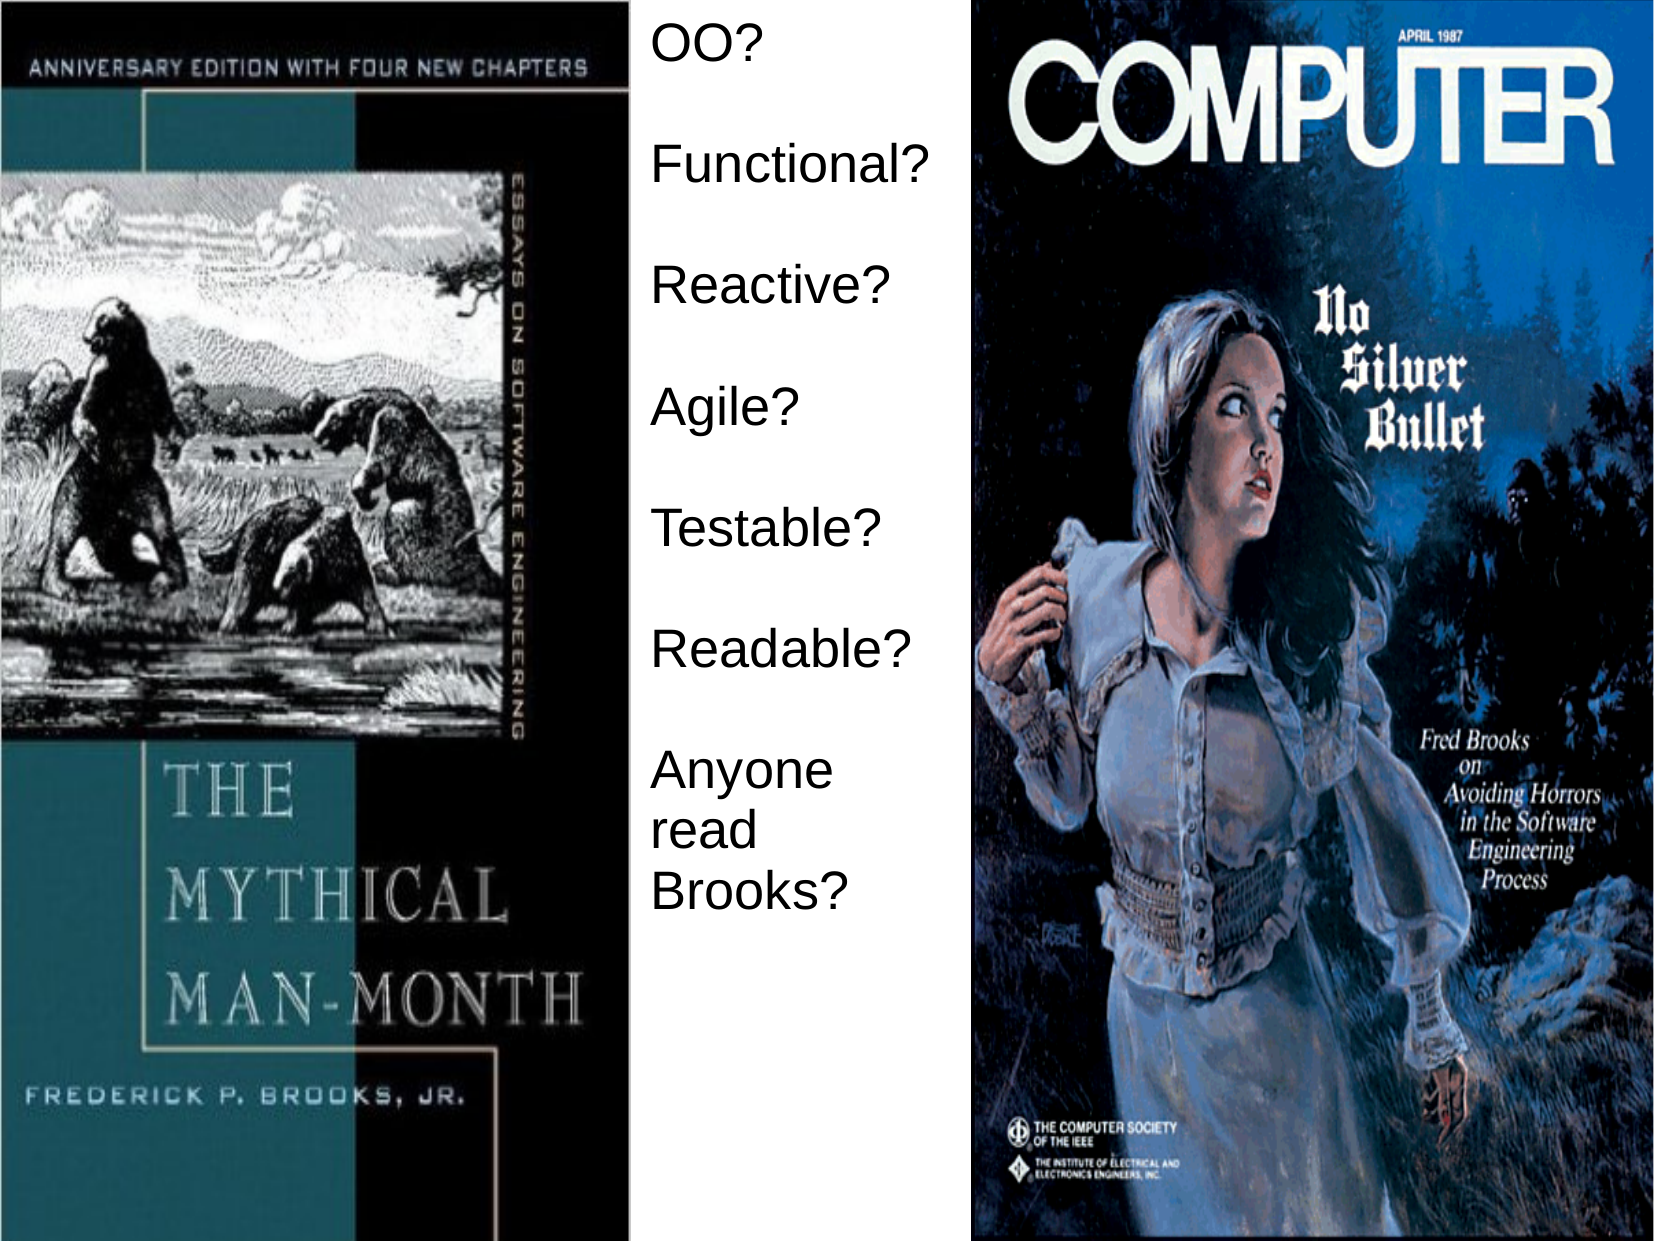

OO?
Functional?
Reactive?
Agile?
Testable?
Readable?
Anyone read Brooks?